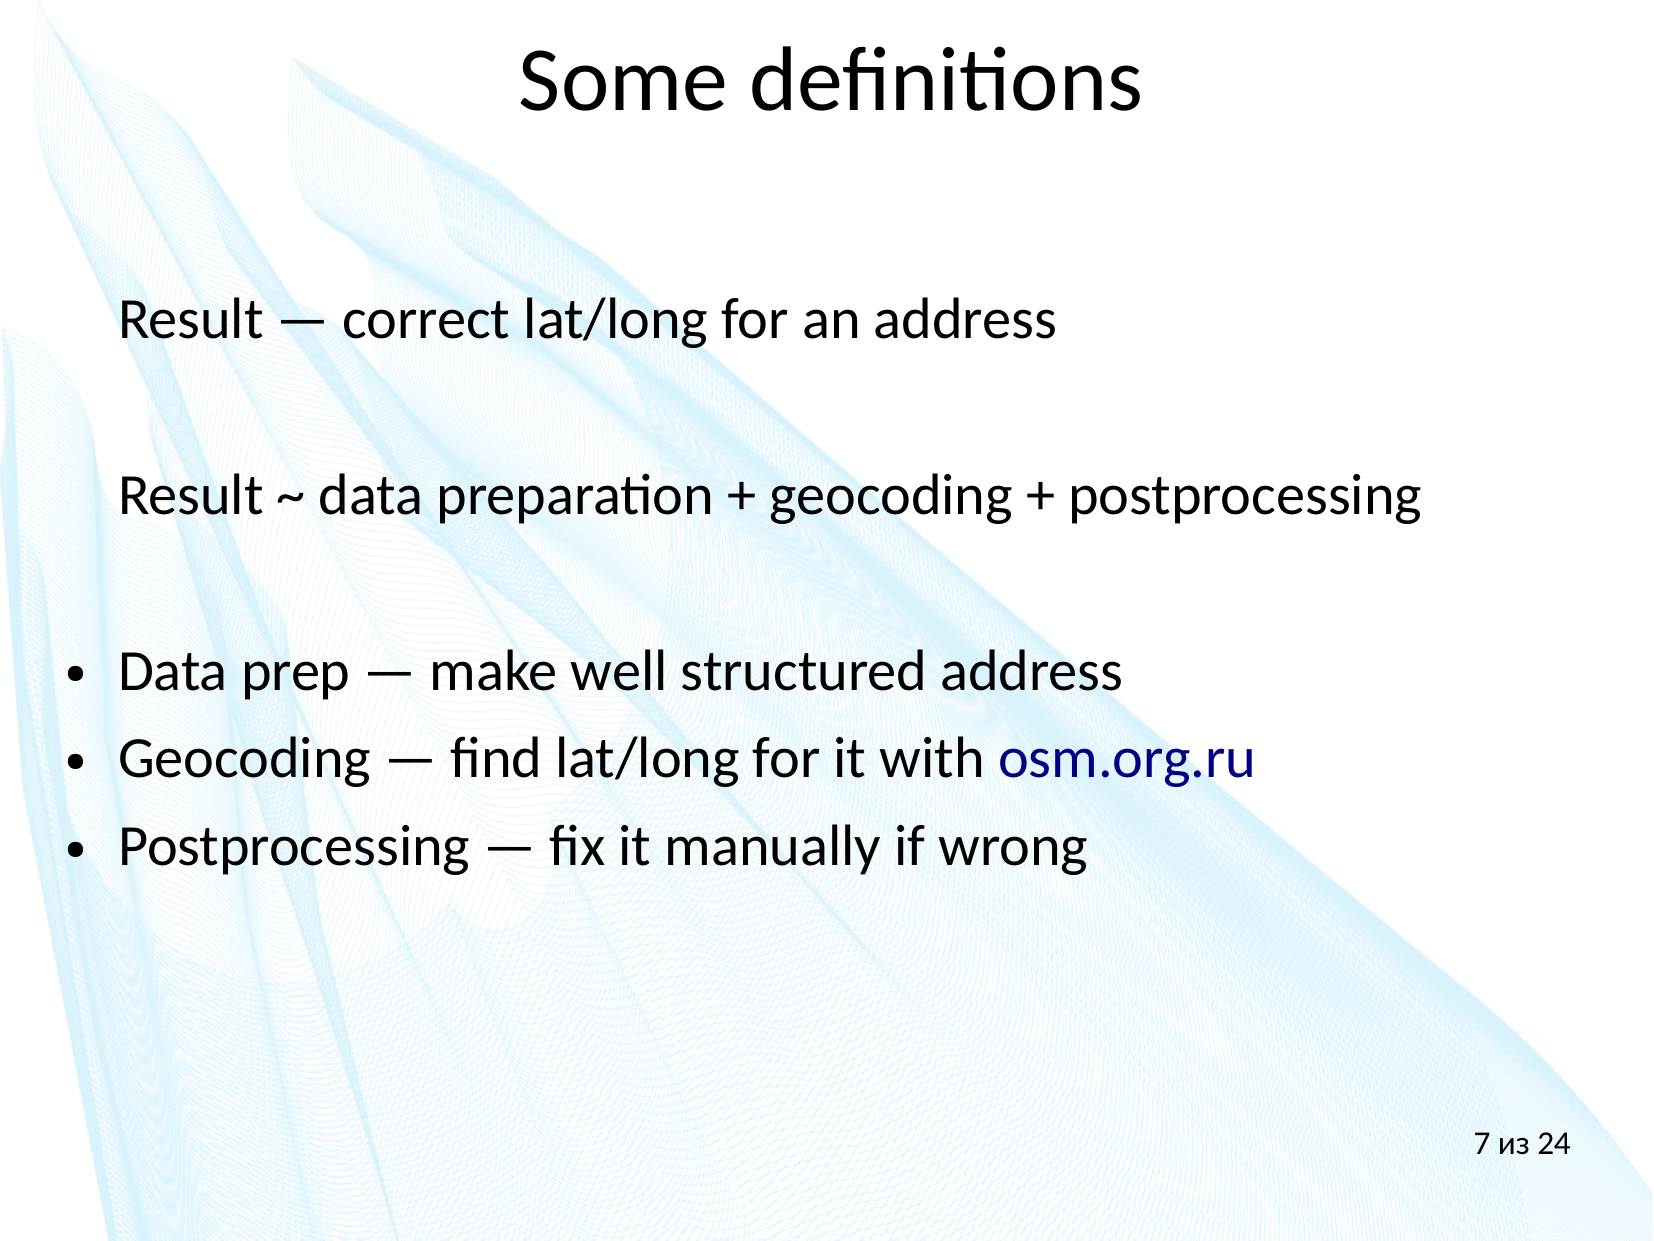

Some definitions
# Result — correct lat/long for an address
Result ~ data preparation + geocoding + postprocessing
Data prep — make well structured address
Geocoding — find lat/long for it with osm.org.ru
Postprocessing — fix it manually if wrong
7